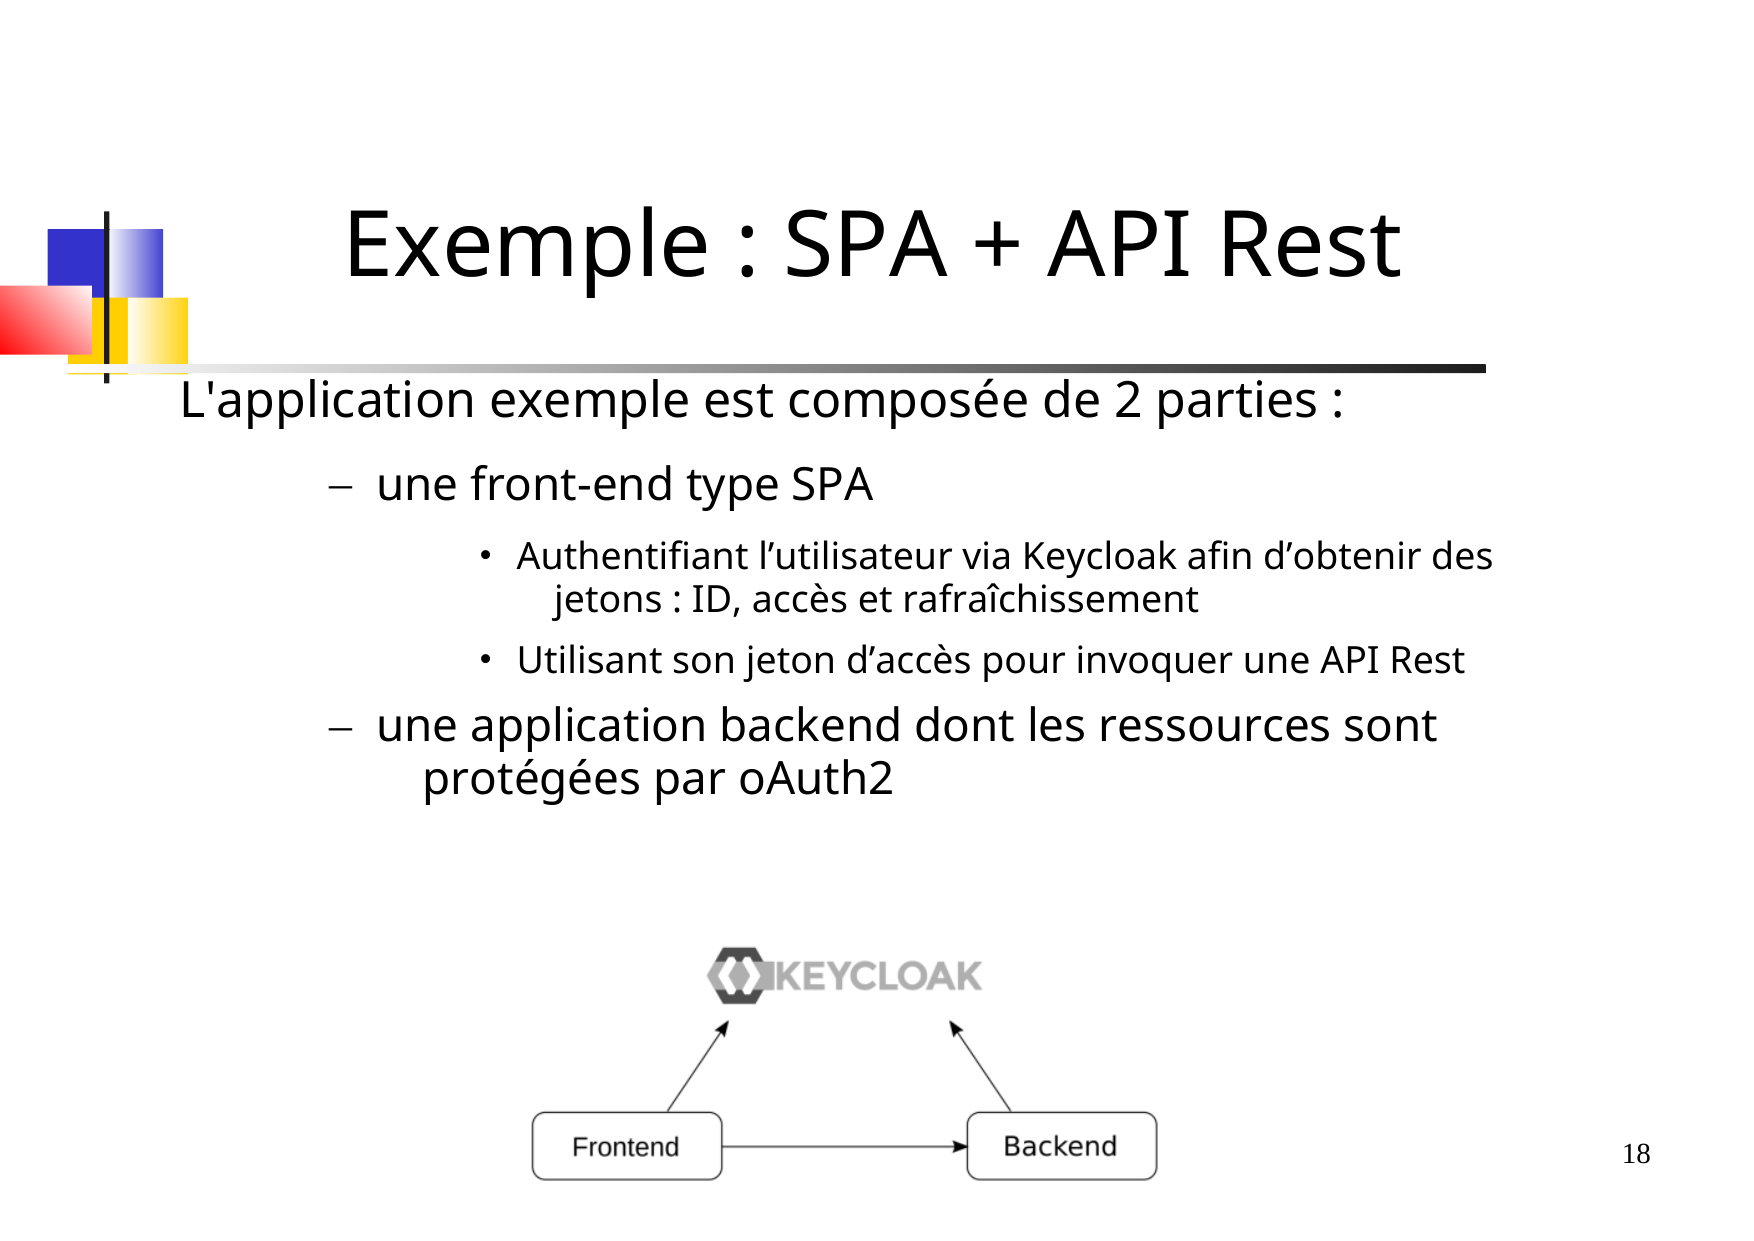

# Exemple : SPA + API Rest
L'application exemple est composée de 2 parties :
une front-end type SPA
Authentifiant l’utilisateur via Keycloak afin d’obtenir des jetons : ID, accès et rafraîchissement
Utilisant son jeton d’accès pour invoquer une API Rest
une application backend dont les ressources sont protégées par oAuth2